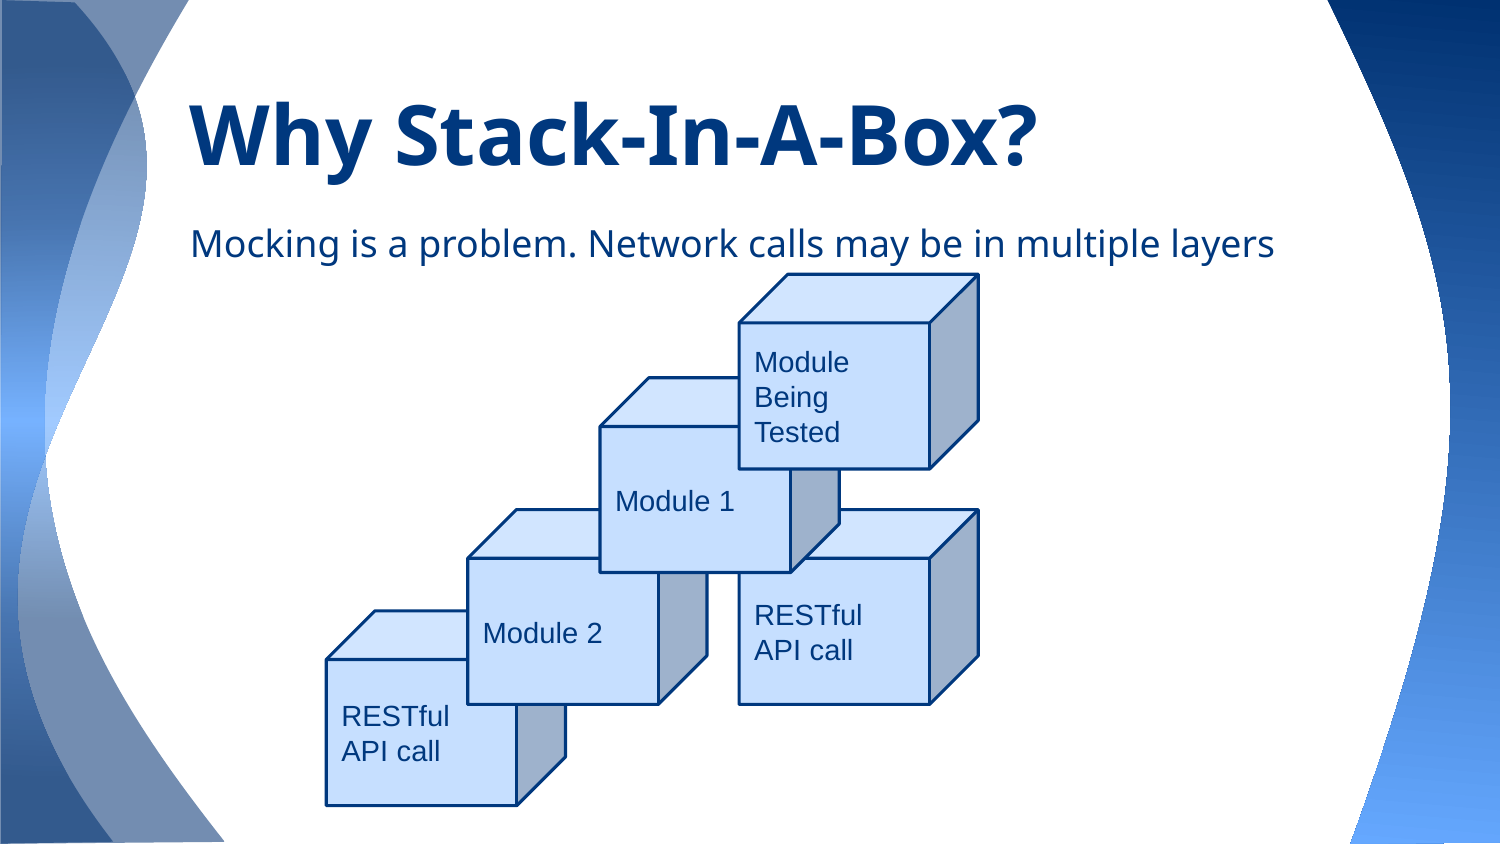

Why Stack-In-A-Box?
# Mocking is a problem. Network calls may be in multiple layers
Module Being Tested
Module 1
Module 2
RESTful API call
RESTful API call